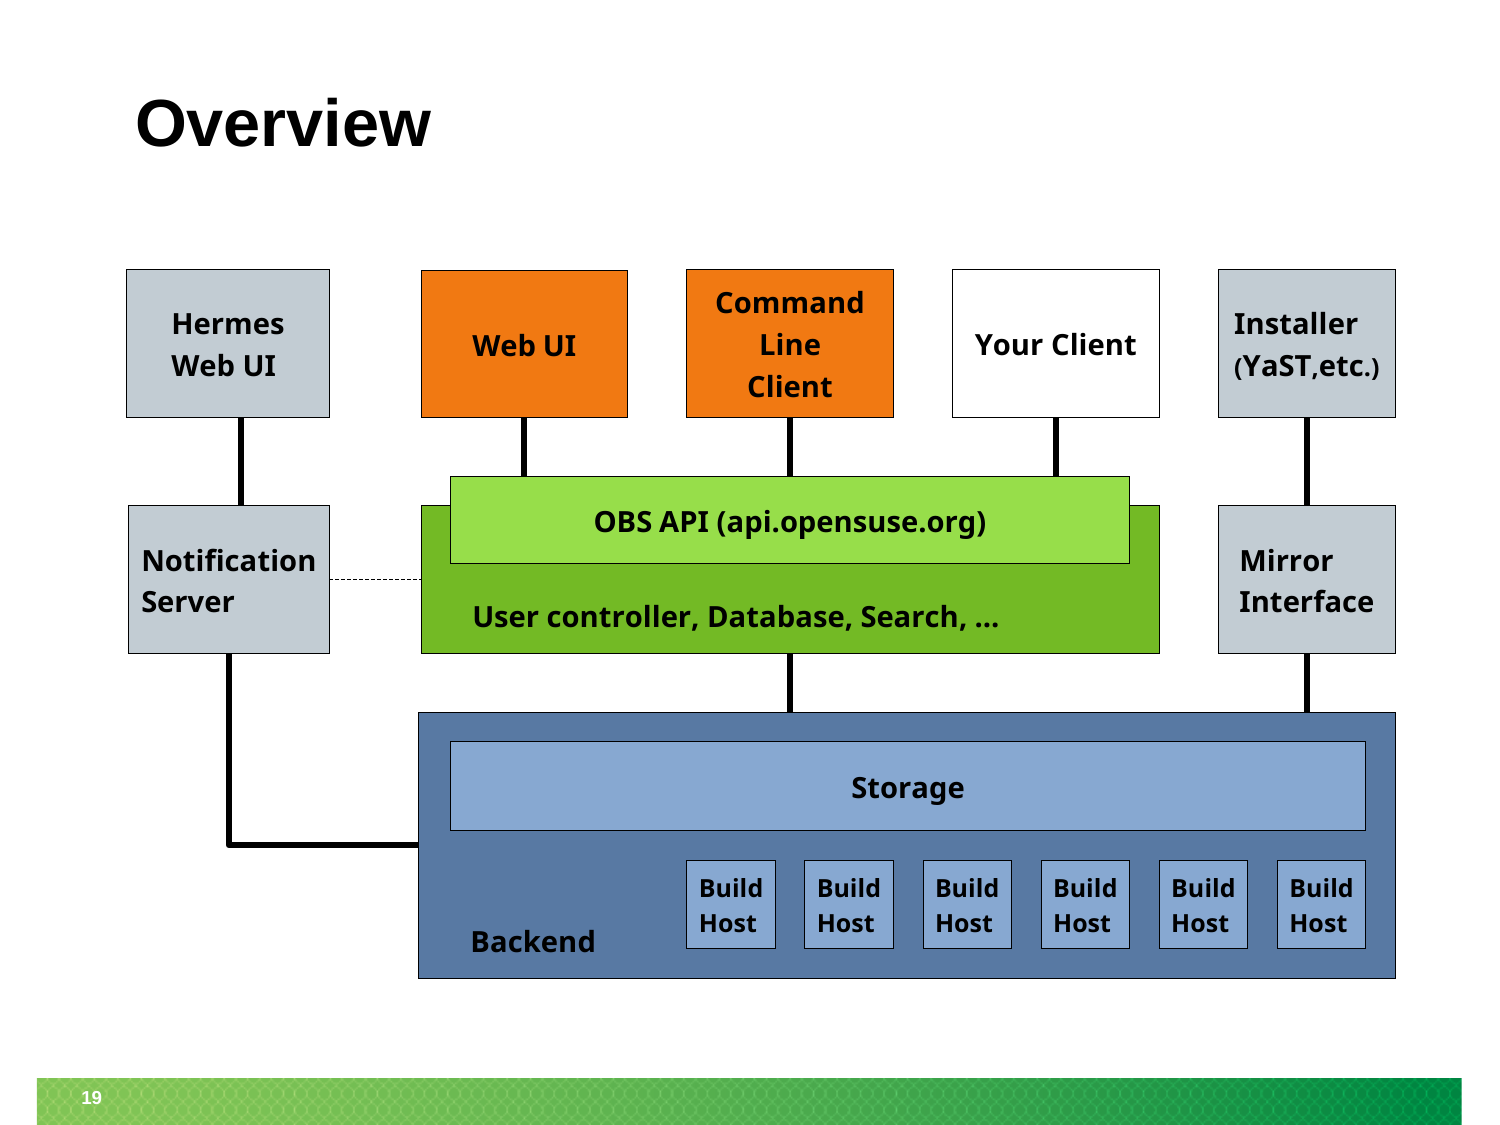

# Overview
Hermes
Web UI
Command
Line
Client
Your Client
Installer
(YaST,etc.)
Web UI
OBS API (api.opensuse.org)
Notification
Server
Mirror
Interface
User controller, Database, Search, ...
Storage
Build
Host
Build
Host
Build
Host
Build
Host
Build
Host
Build
Host
Backend